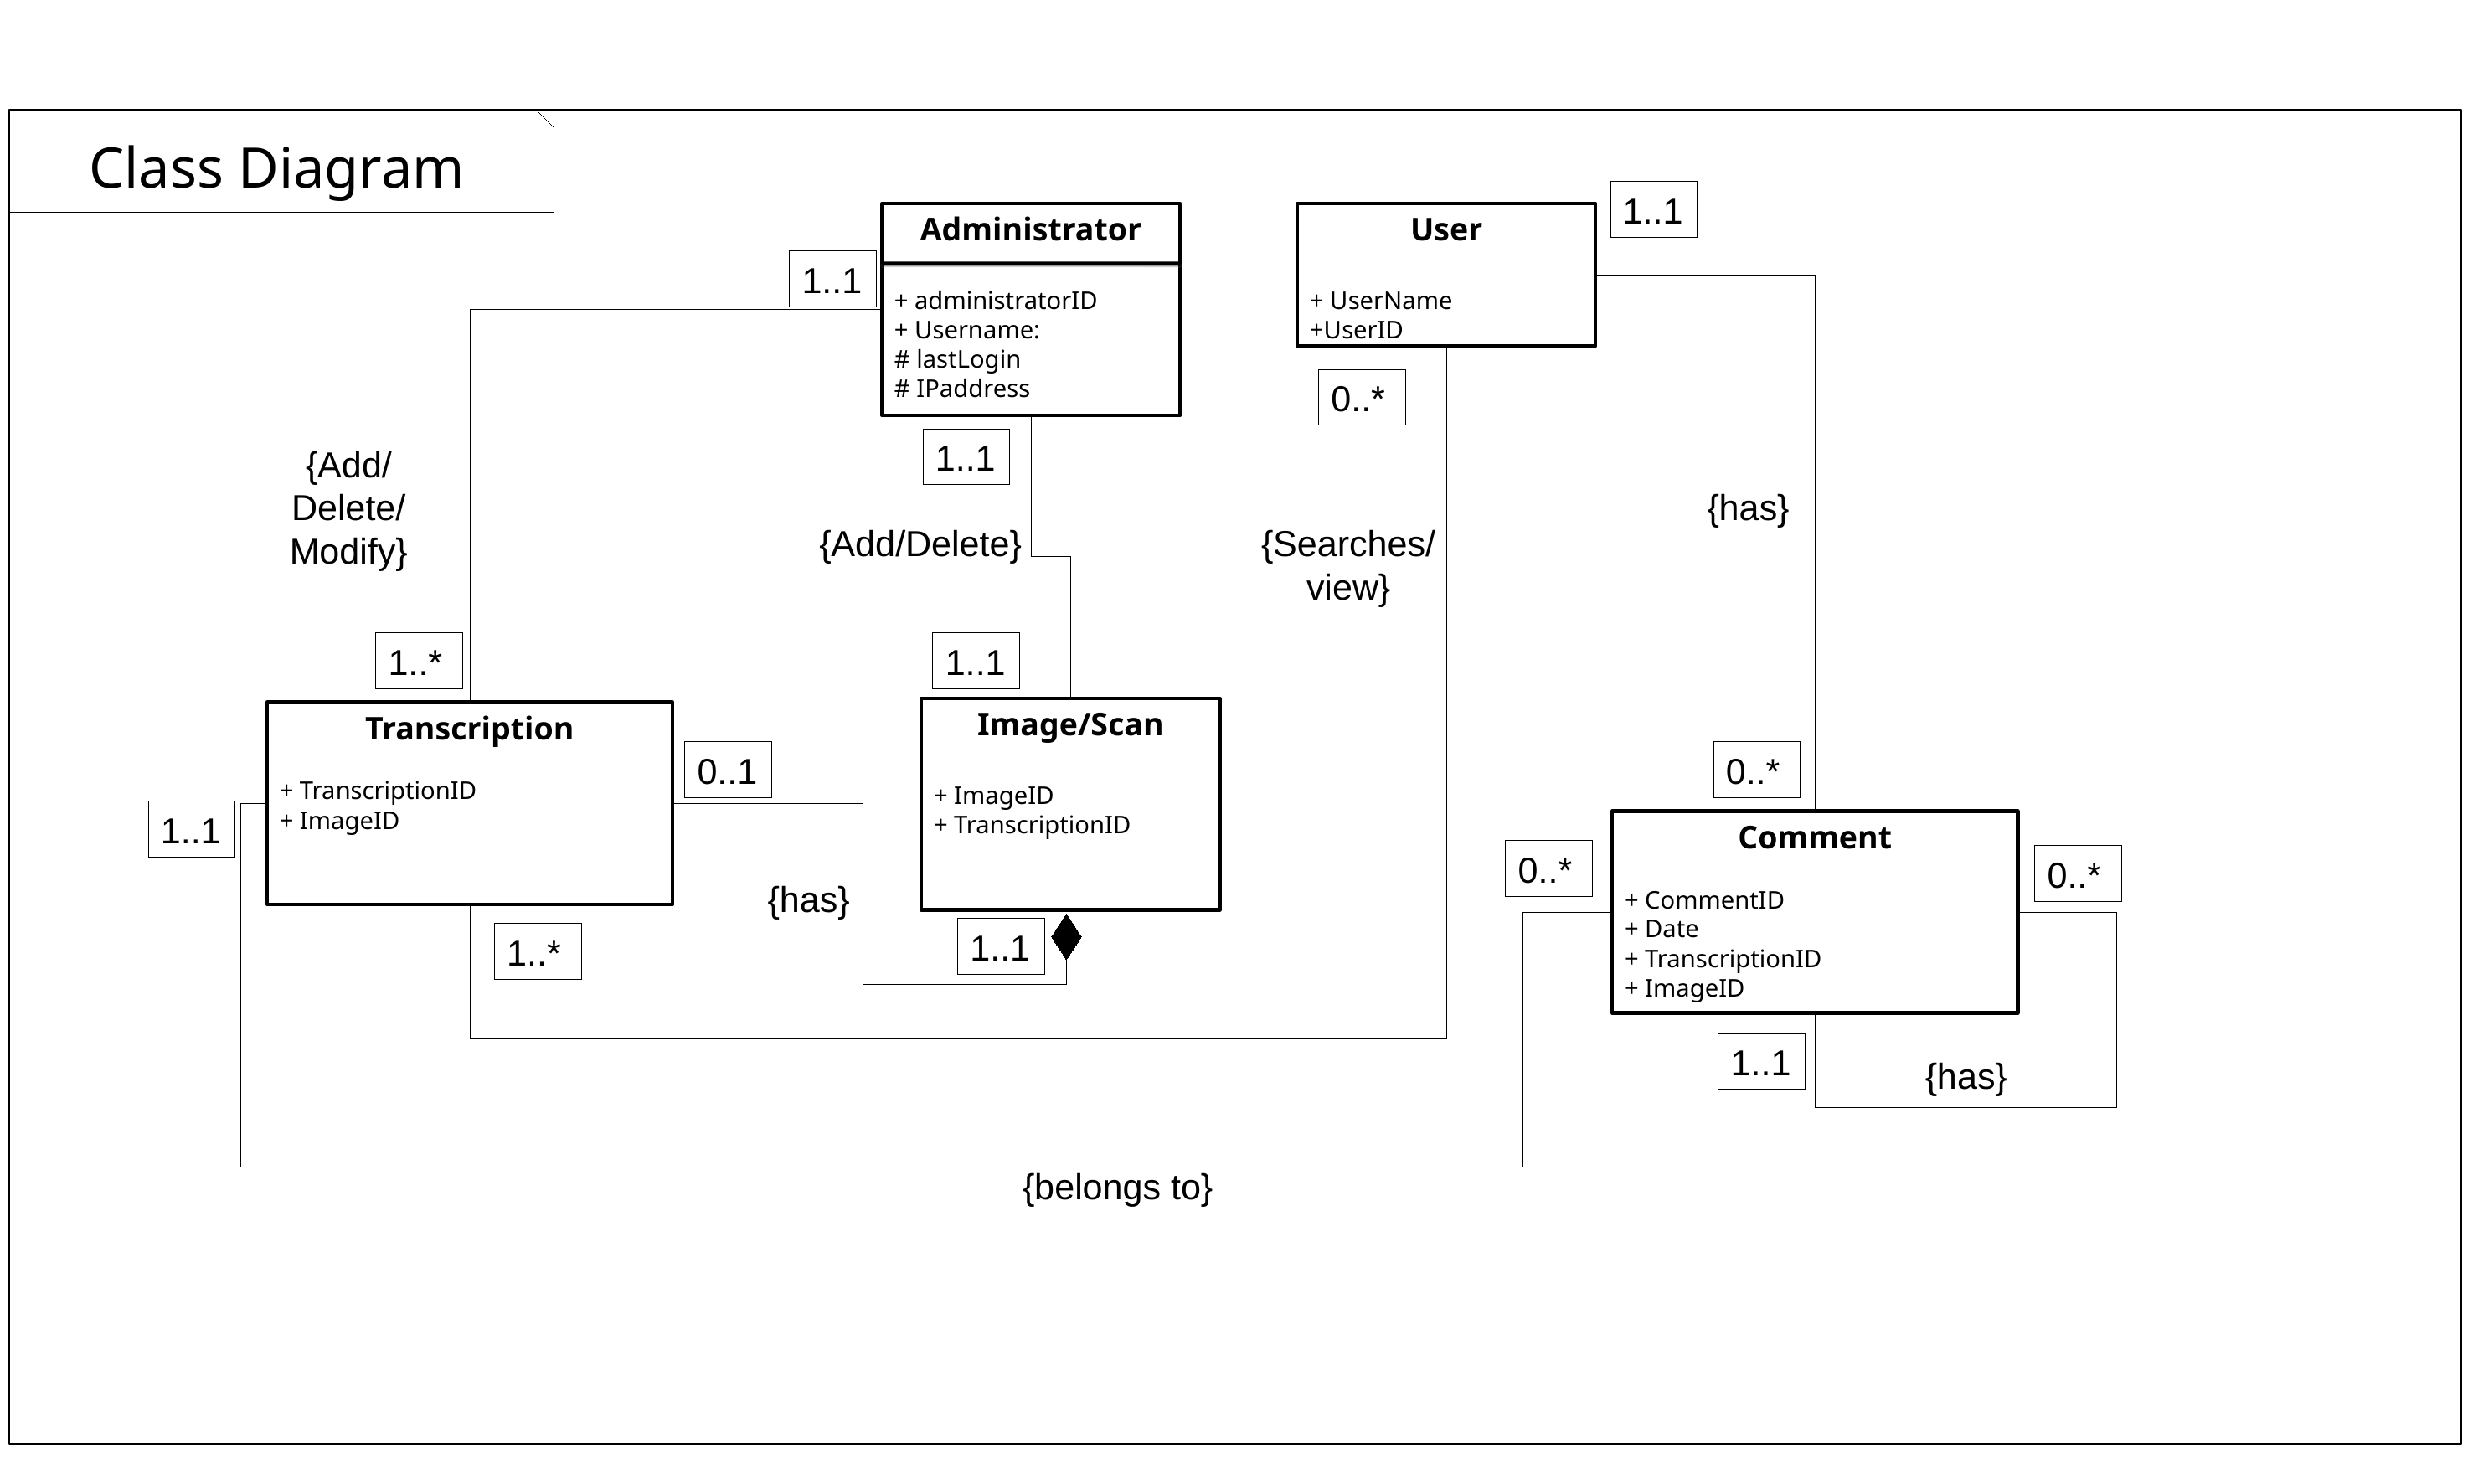

Class Diagram
1..1
Administrator
+ administratorID
+ Username:
# lastLogin
# IPaddress
User
+ UserName
+UserID
1..1
0..*
1..1
{Add/Delete/Modify}
{has}
{Searches/ view}
{Add/Delete}
1..*
1..1
Image/Scan
+ ImageID
+ TranscriptionID
Transcription
+ TranscriptionID
+ ImageID
0..1
0..*
1..1
Comment
+ CommentID
+ Date
+ TranscriptionID
+ ImageID
0..*
0..*
{has}
1..1
1..*
1..1
{has}
{belongs to}